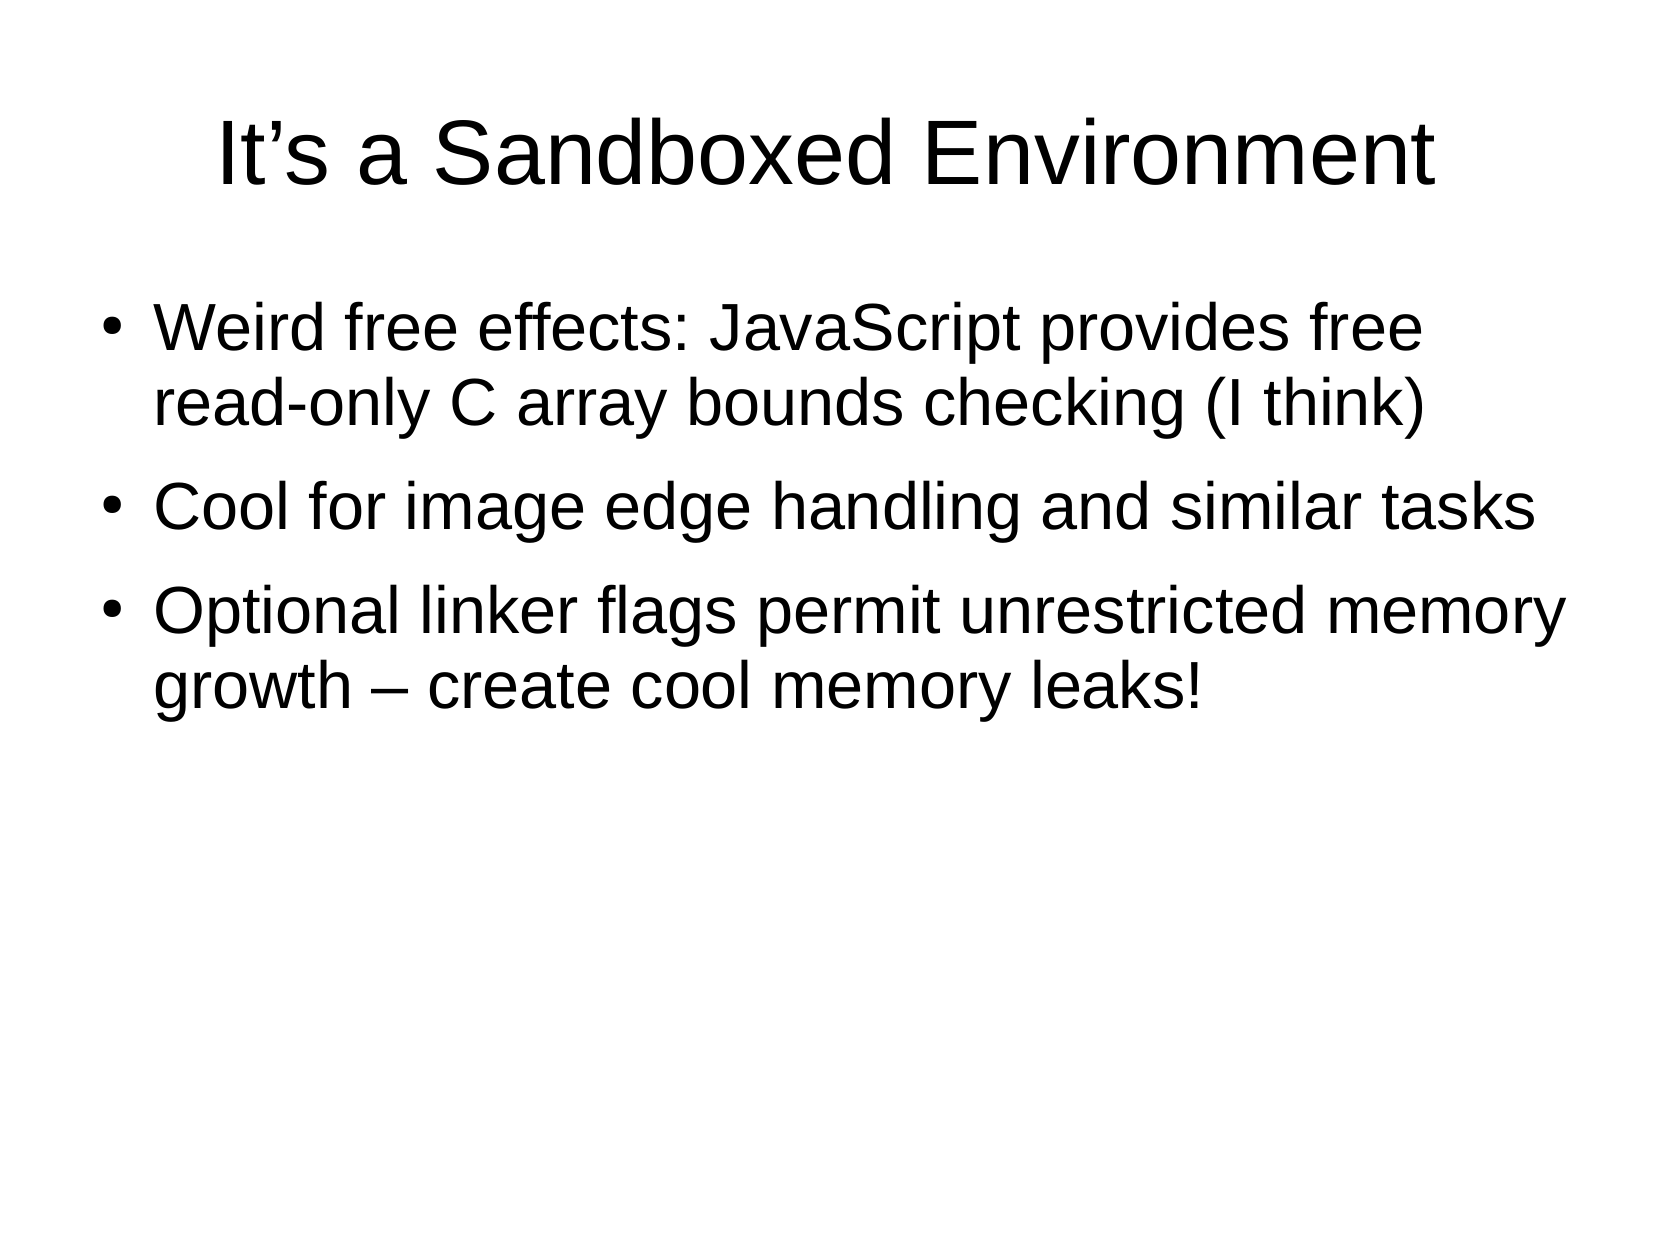

# It’s a Sandboxed Environment
Weird free effects: JavaScript provides free read-only C array bounds checking (I think)
Cool for image edge handling and similar tasks
Optional linker flags permit unrestricted memory growth – create cool memory leaks!